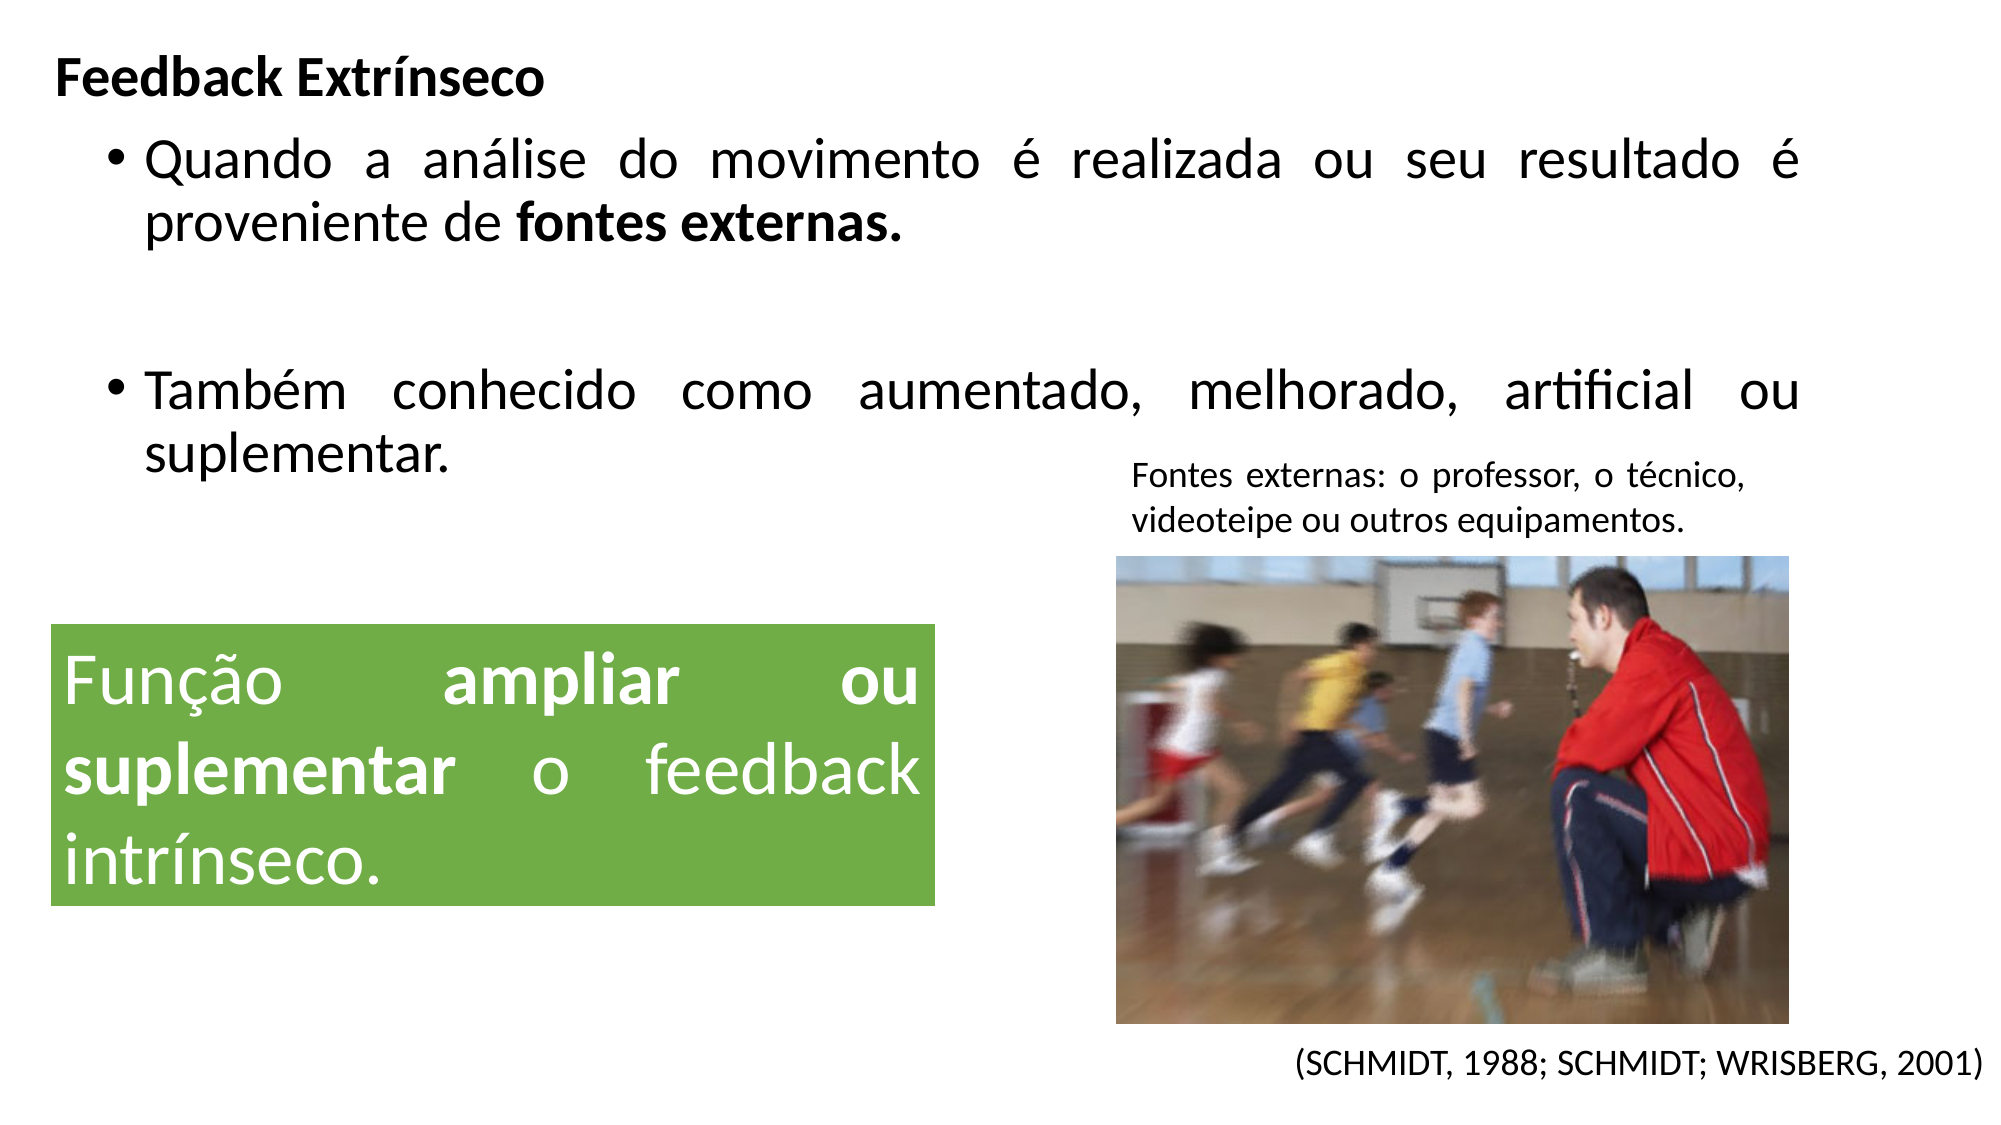

Feedback Extrínseco
# Quando a análise do movimento é realizada ou seu resultado é proveniente de fontes externas.
Também conhecido como aumentado, melhorado, artificial ou suplementar.
Fontes externas: o professor, o técnico, videoteipe ou outros equipamentos.
Função ampliar ou suplementar o feedback intrínseco.
(SCHMIDT, 1988; SCHMIDT; WRISBERG, 2001)